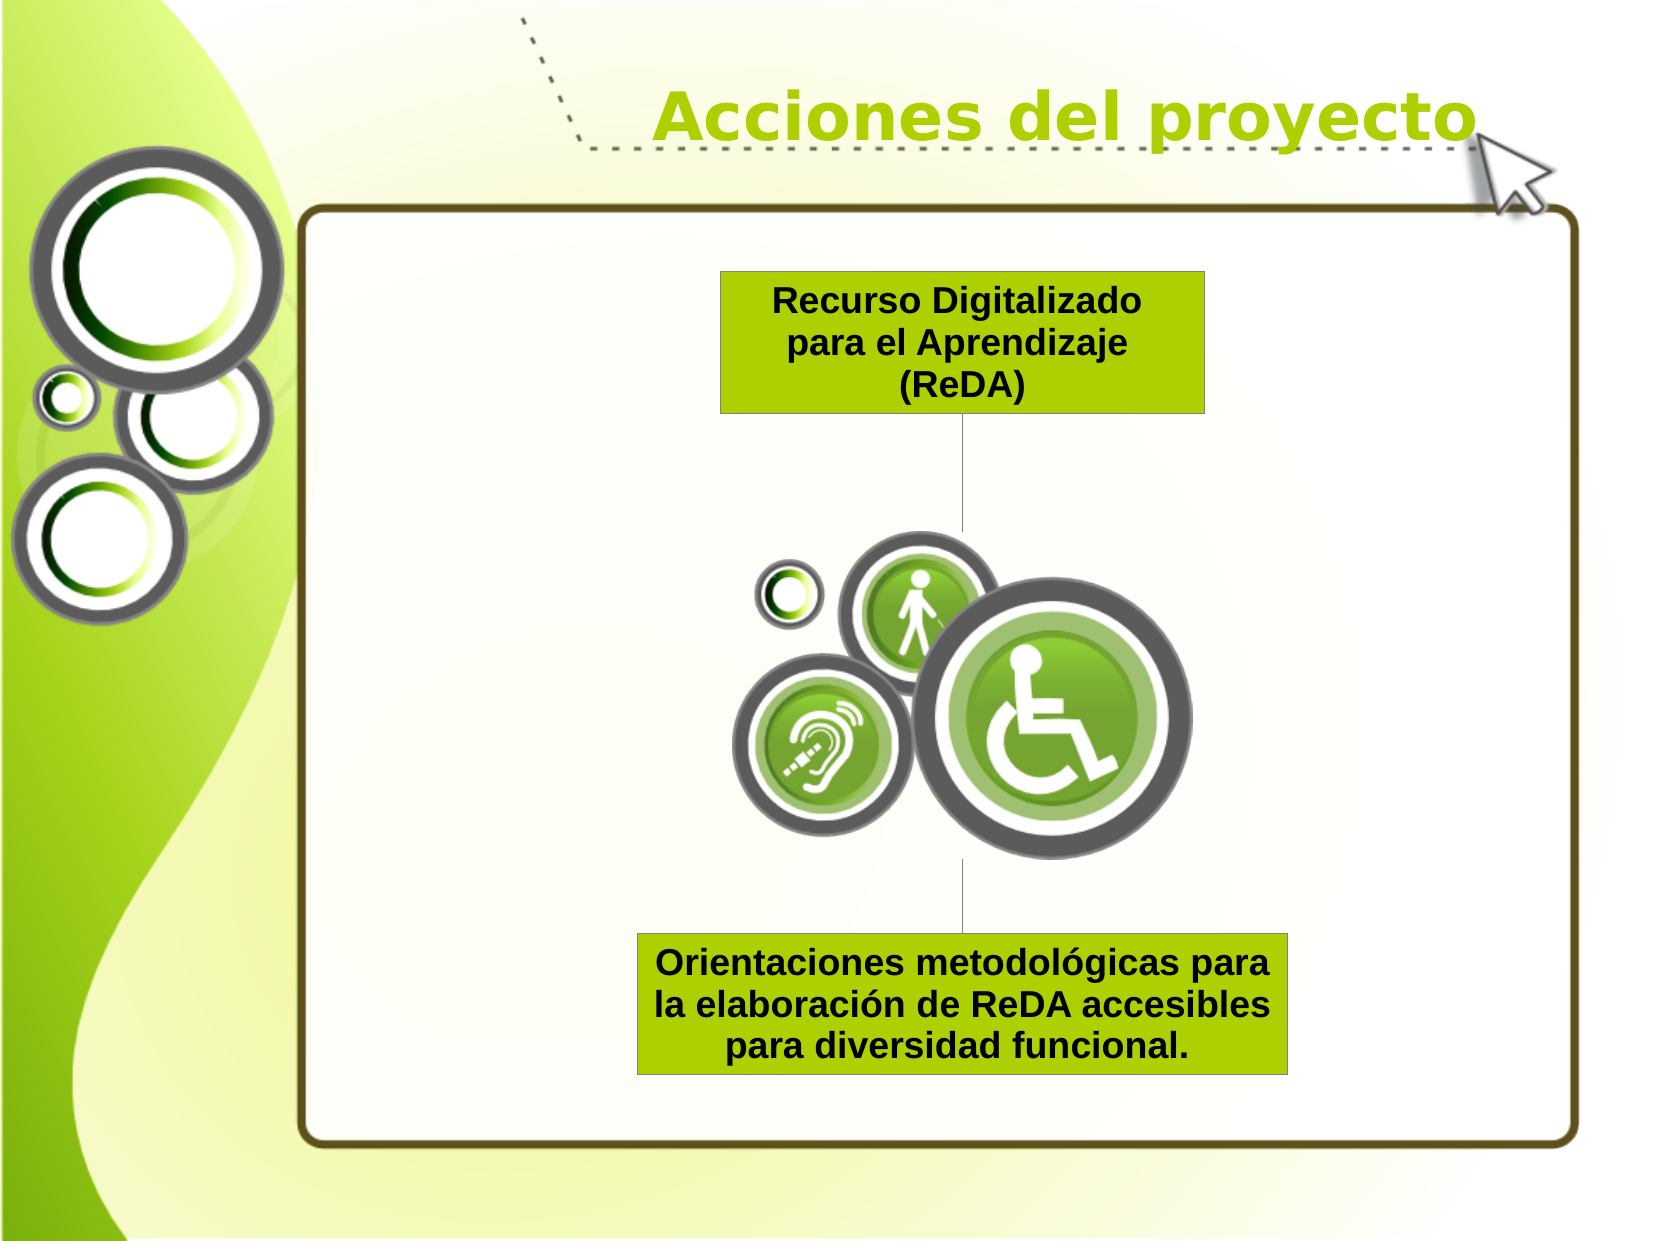

Acciones del proyecto
Recurso Digitalizado
para el Aprendizaje
(ReDA)
Orientaciones metodológicas para
 la elaboración de ReDA accesibles
para diversidad funcional.